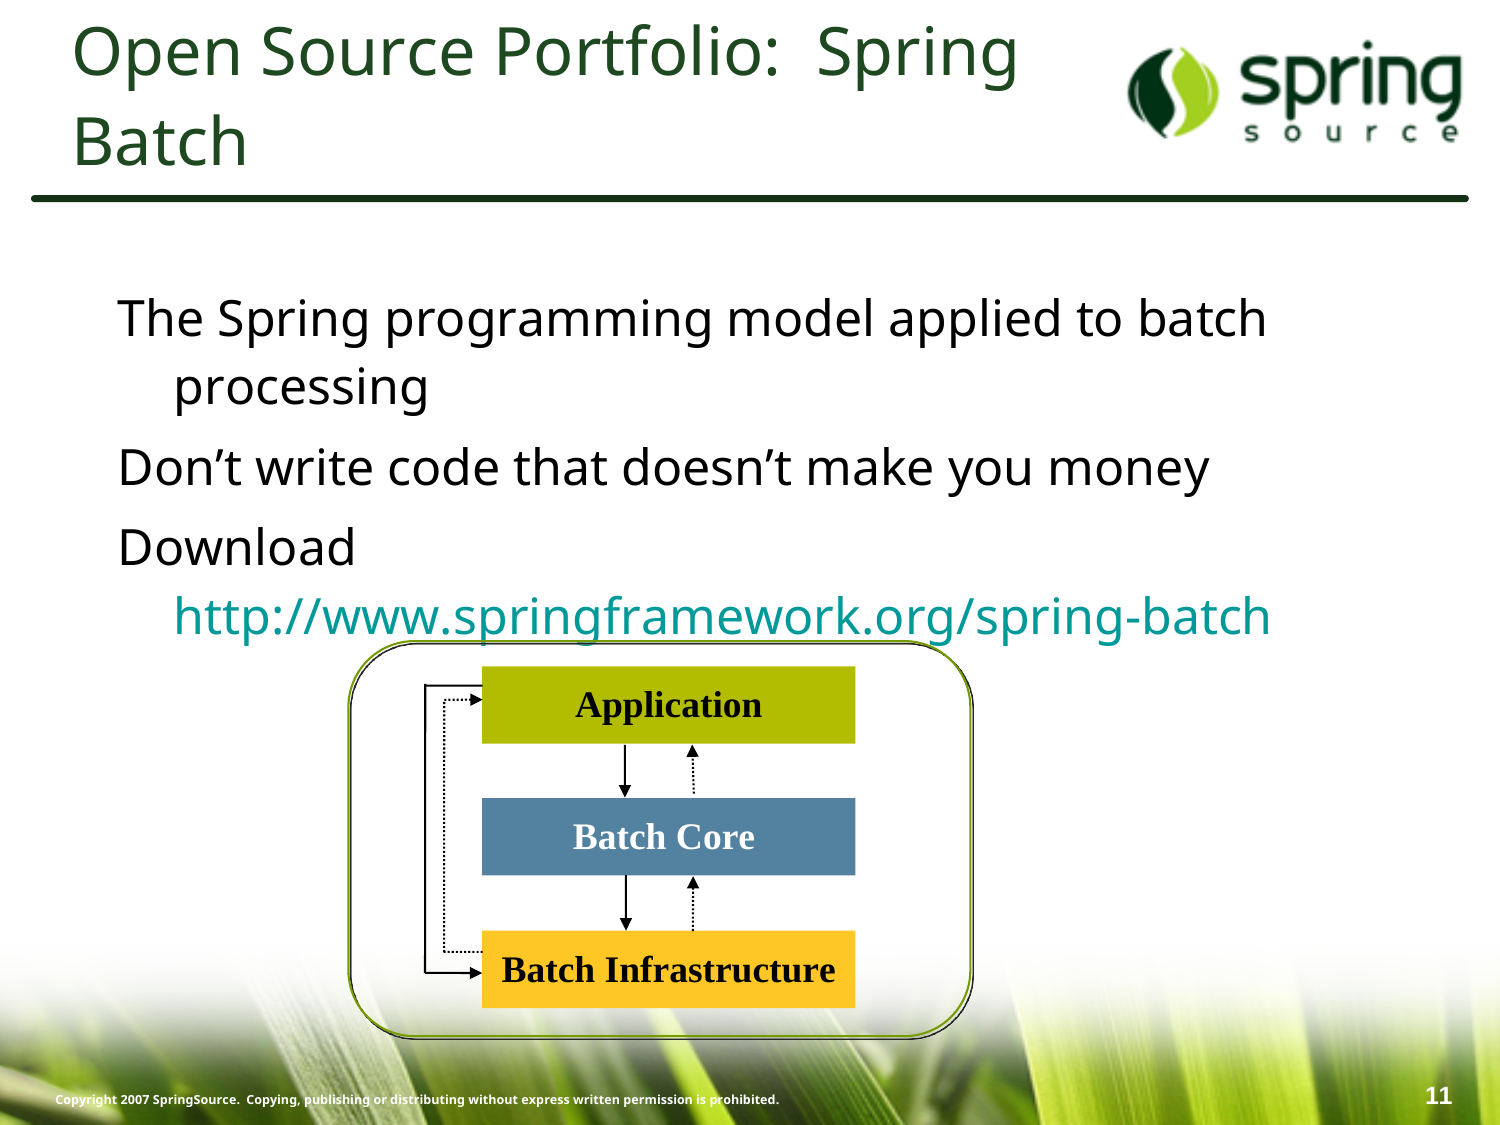

# Open Source Portfolio: Spring Batch
The Spring programming model applied to batch processing
Don’t write code that doesn’t make you money
Download http://www.springframework.org/spring-batch
Application
Batch Core
Batch Infrastructure